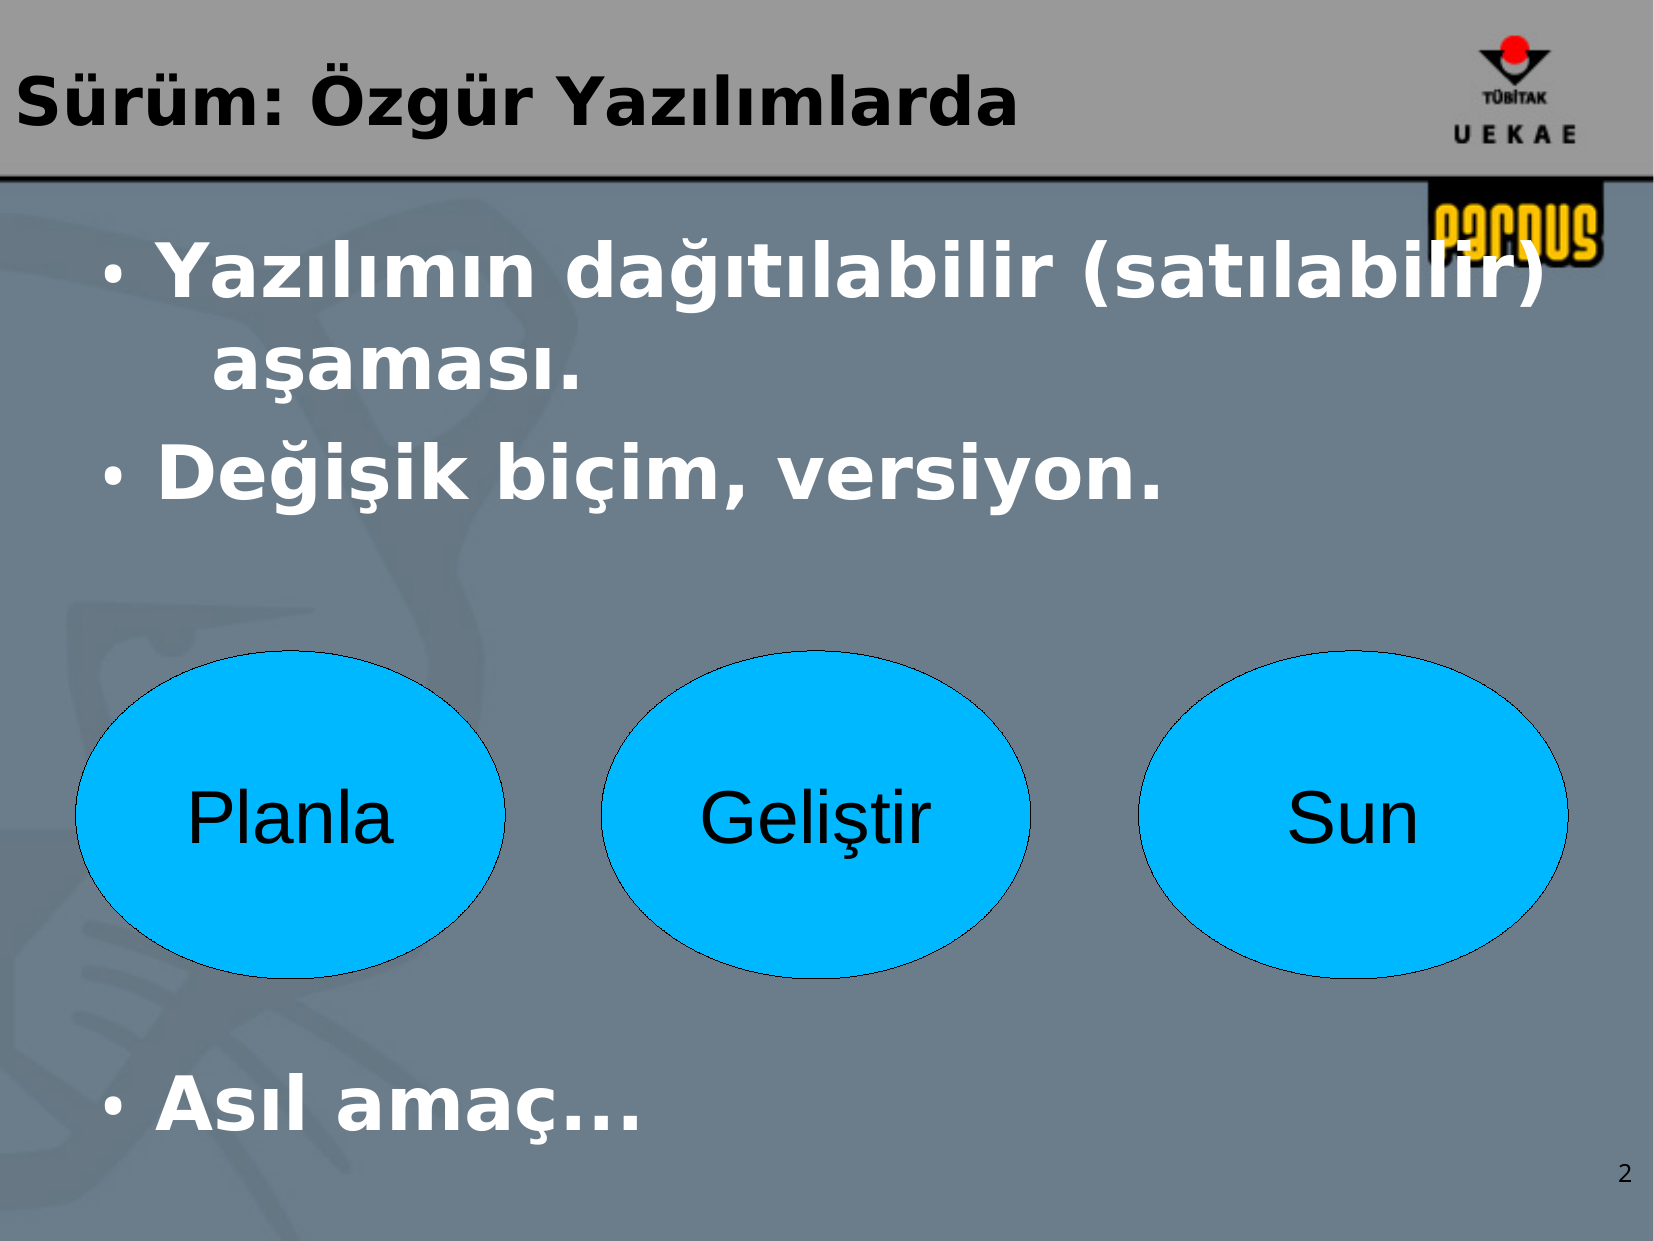

# Sürüm: Özgür Yazılımlarda
Yazılımın dağıtılabilir (satılabilir) aşaması.
Değişik biçim, versiyon.
Planla
Geliştir
Sun
Asıl amaç...